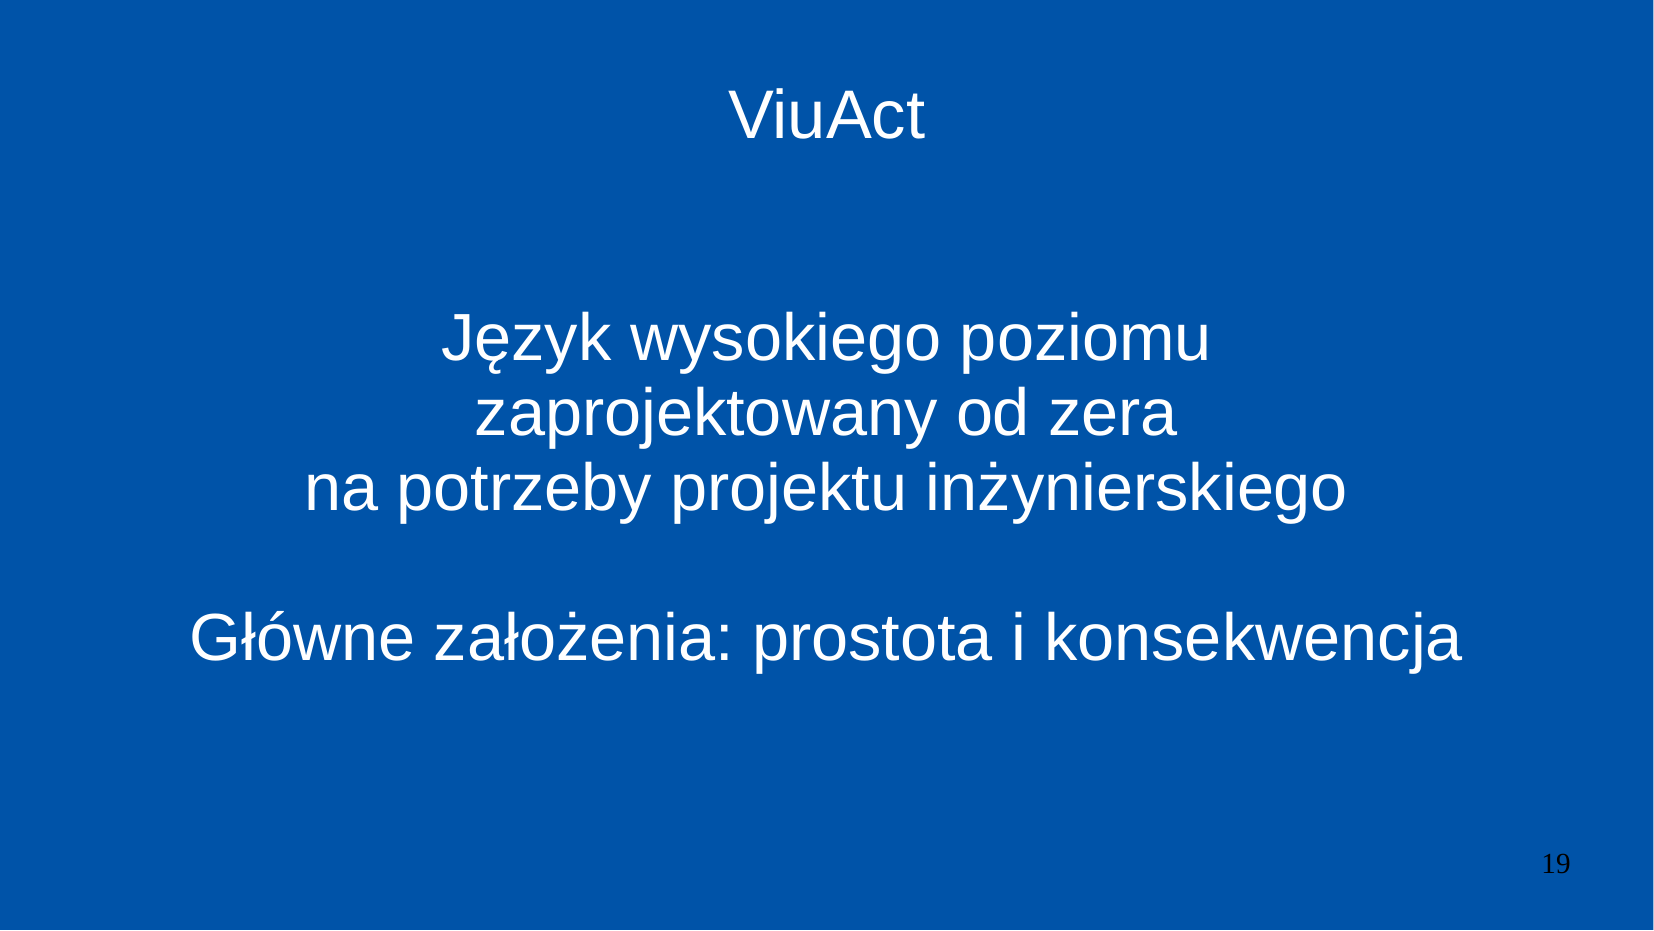

# ViuAct
Język wysokiego poziomu
zaprojektowany od zera
na potrzeby projektu inżynierskiego
Główne założenia: prostota i konsekwencja
19